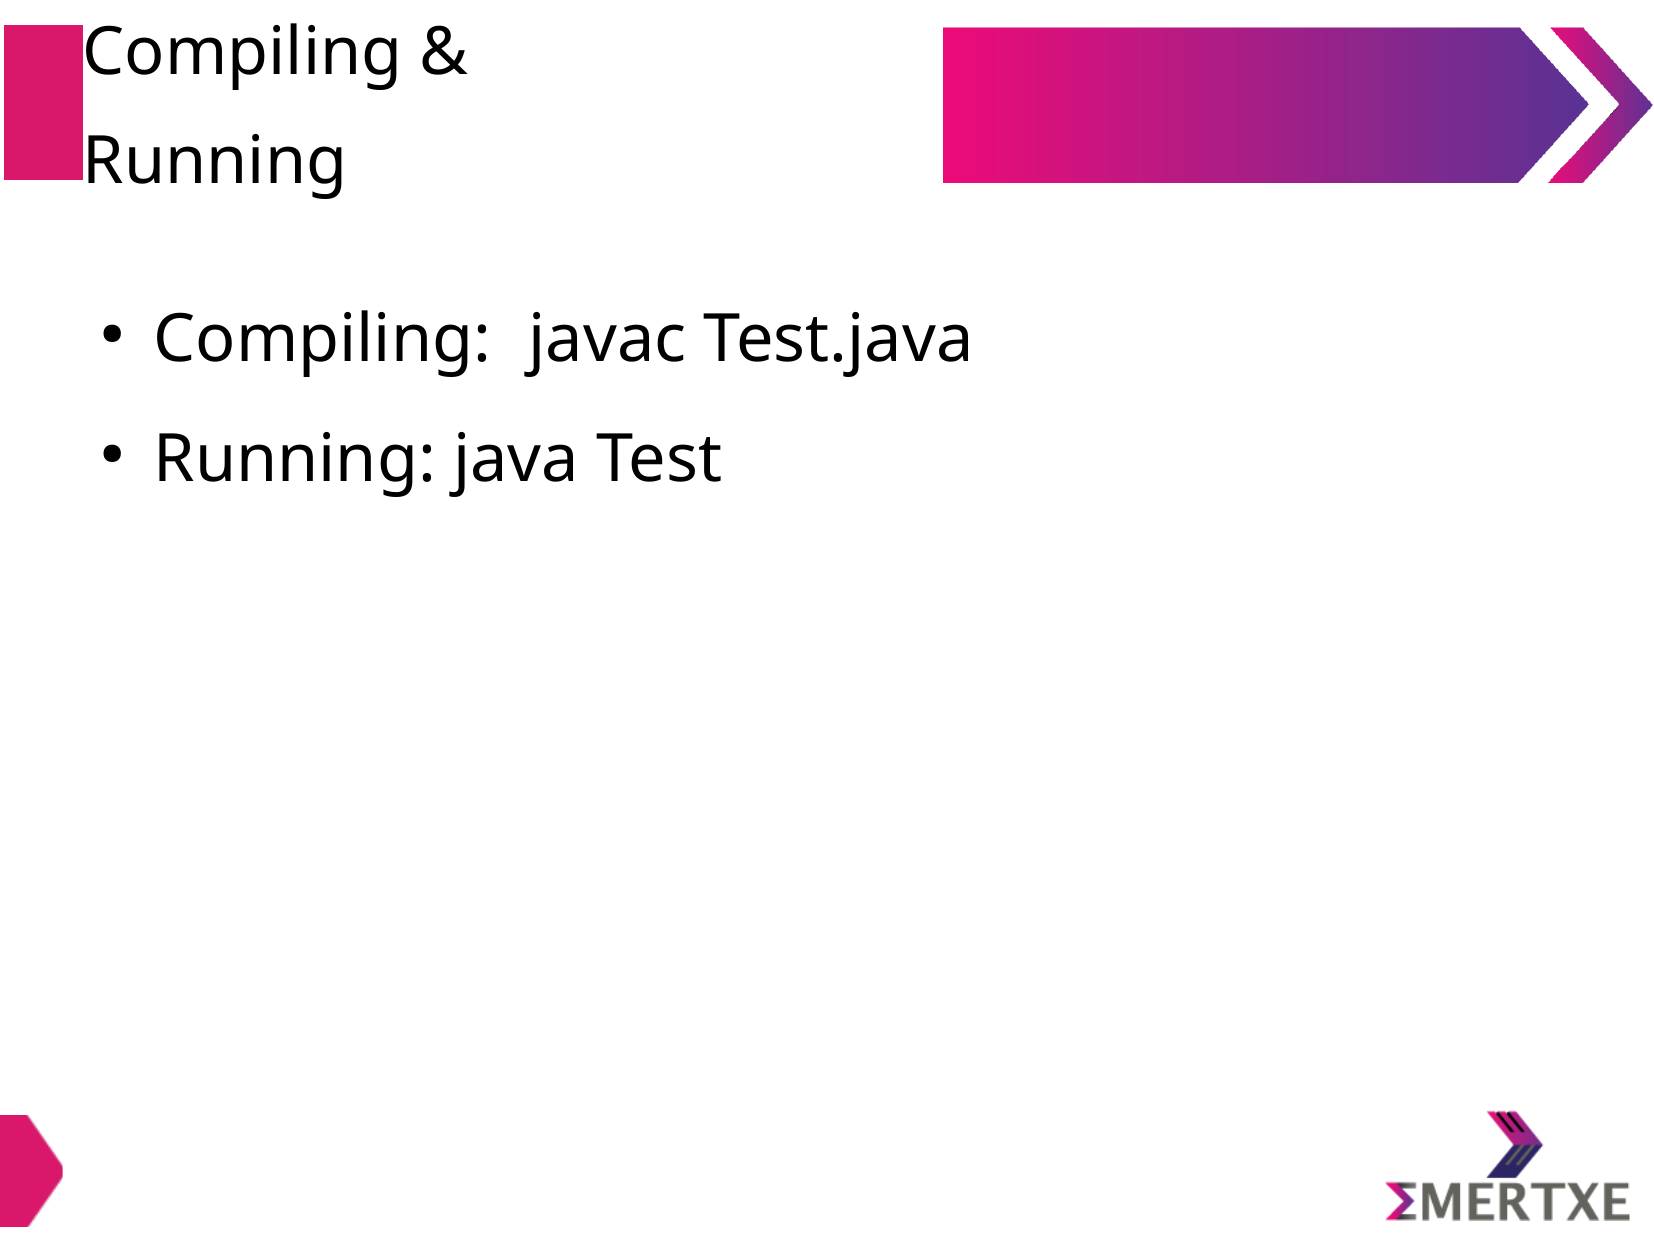

# Compiling & Running
Compiling:	javac Test.java
Running: java Test